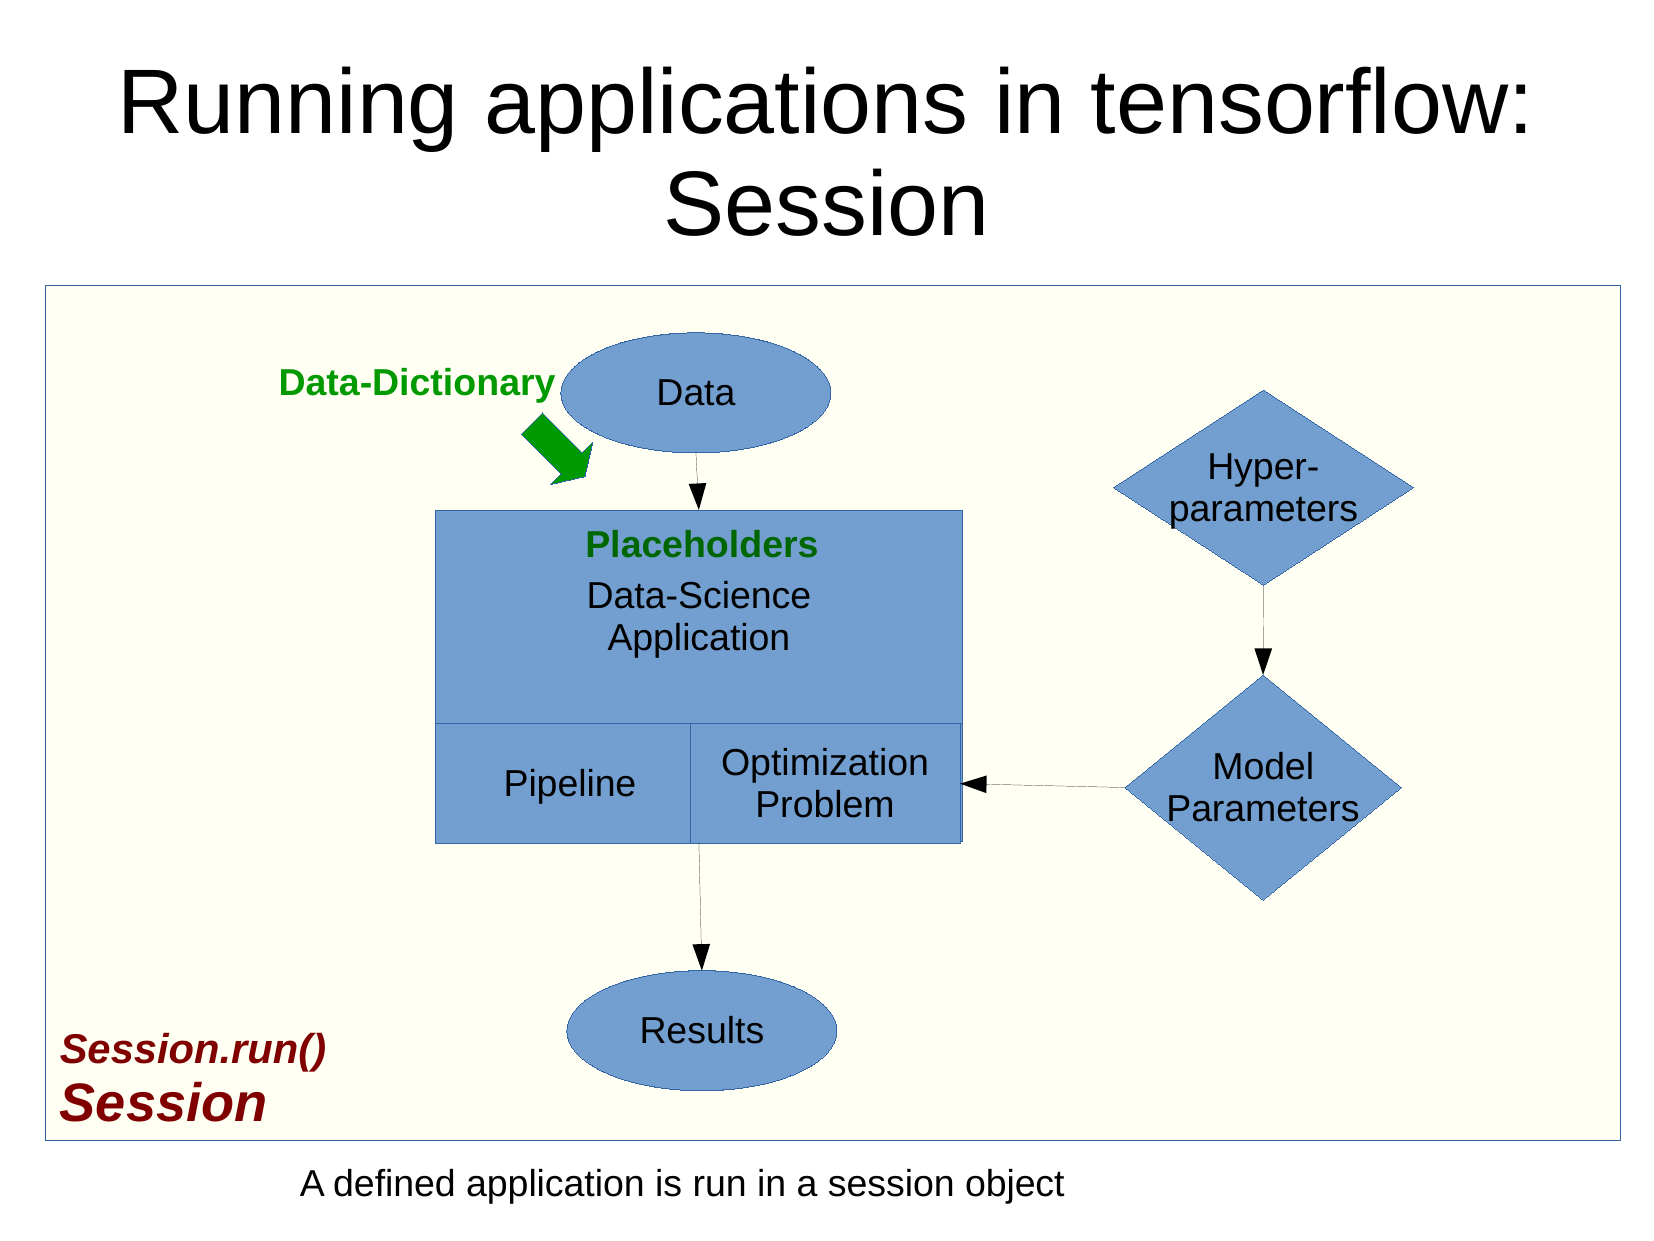

# Running applications in tensorflow: Session
Session.run()
Session
Data
Data-Dictionary
Hyper-
parameters
Placeholders
Data-Science
Application
Model
Parameters
Pipeline
Optimization
Problem
Results
A defined application is run in a session object